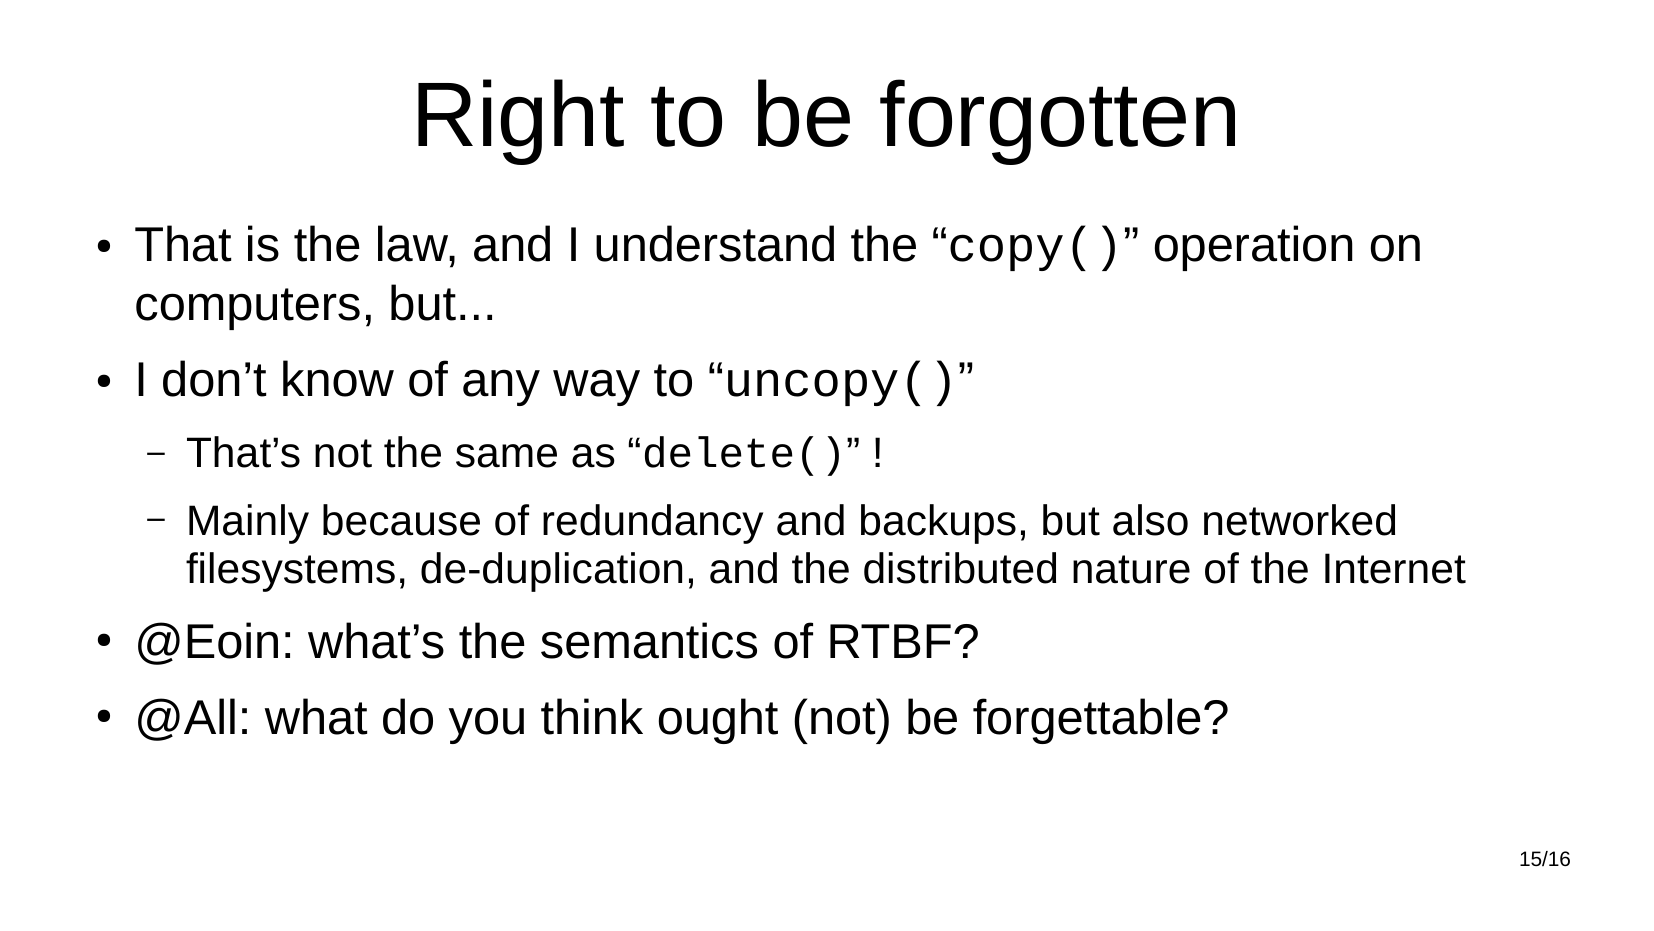

# Right to be forgotten
That is the law, and I understand the “copy()” operation on computers, but...
I don’t know of any way to “uncopy()”
That’s not the same as “delete()” !
Mainly because of redundancy and backups, but also networked filesystems, de-duplication, and the distributed nature of the Internet
@Eoin: what’s the semantics of RTBF?
@All: what do you think ought (not) be forgettable?
15